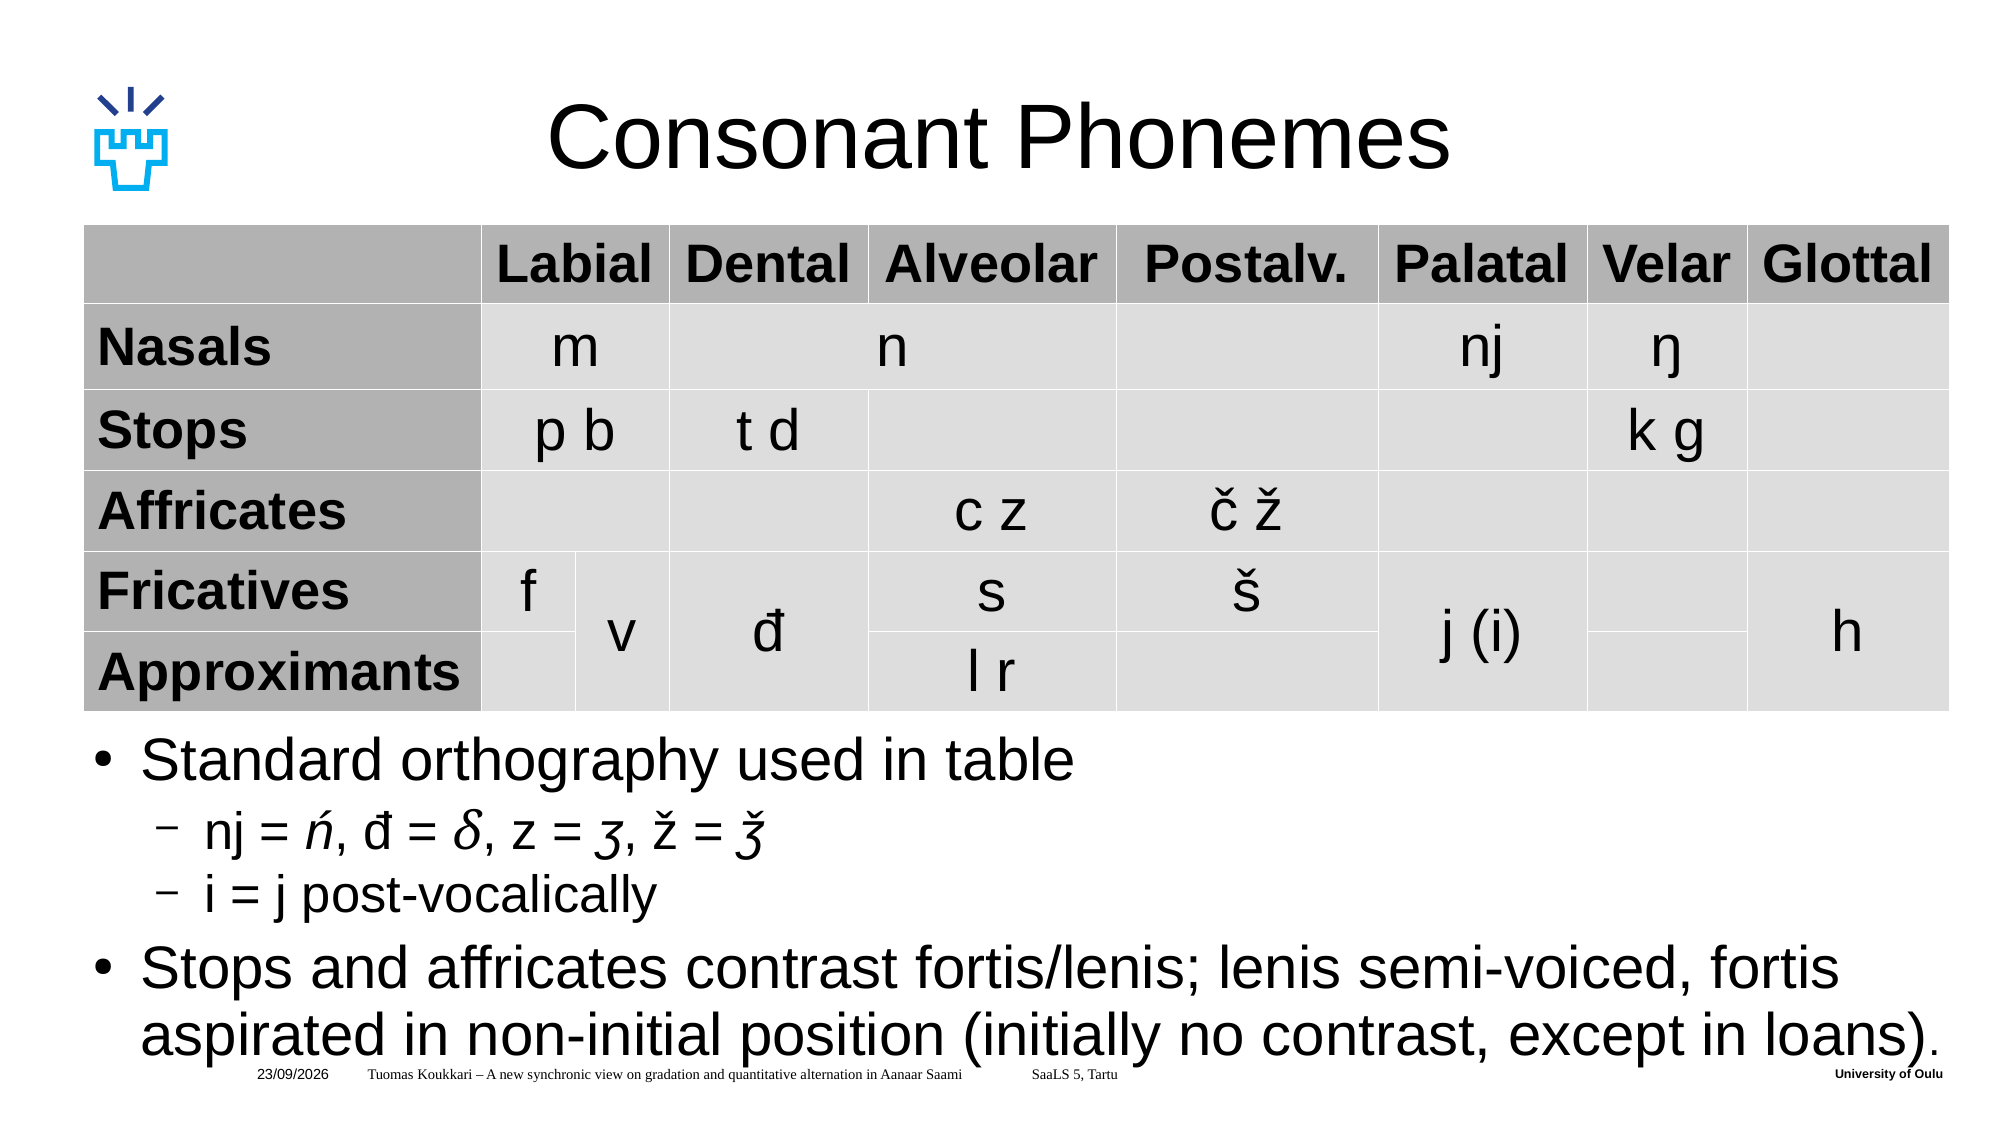

# Consonant Phonemes
| | Labial | | Dental | Alveolar | Postalv. | Palatal | Velar | Glottal |
| --- | --- | --- | --- | --- | --- | --- | --- | --- |
| Nasals | m | | n | | | nj | ŋ | |
| Stops | p b | | t d | | | | k g | |
| Affricates | | | | c z | č ž | č | | h |
| Fricatives | f | v | đ | s | š | j (i) | j | h |
| Approximants | | | | l r | | | | |
Standard orthography used in table
nj = ń, đ = δ, z = ʒ, ž = ǯ
i = j post-vocalically
Stops and affricates contrast fortis/lenis; lenis semi-voiced, fortis aspirated in non-initial position (initially no contrast, except in loans).
https://github.com/tkoukkar/anaraskiela/blob/master/Koukkari_Tuomas-CIFUXIII-oovdanpyehtim.pdf